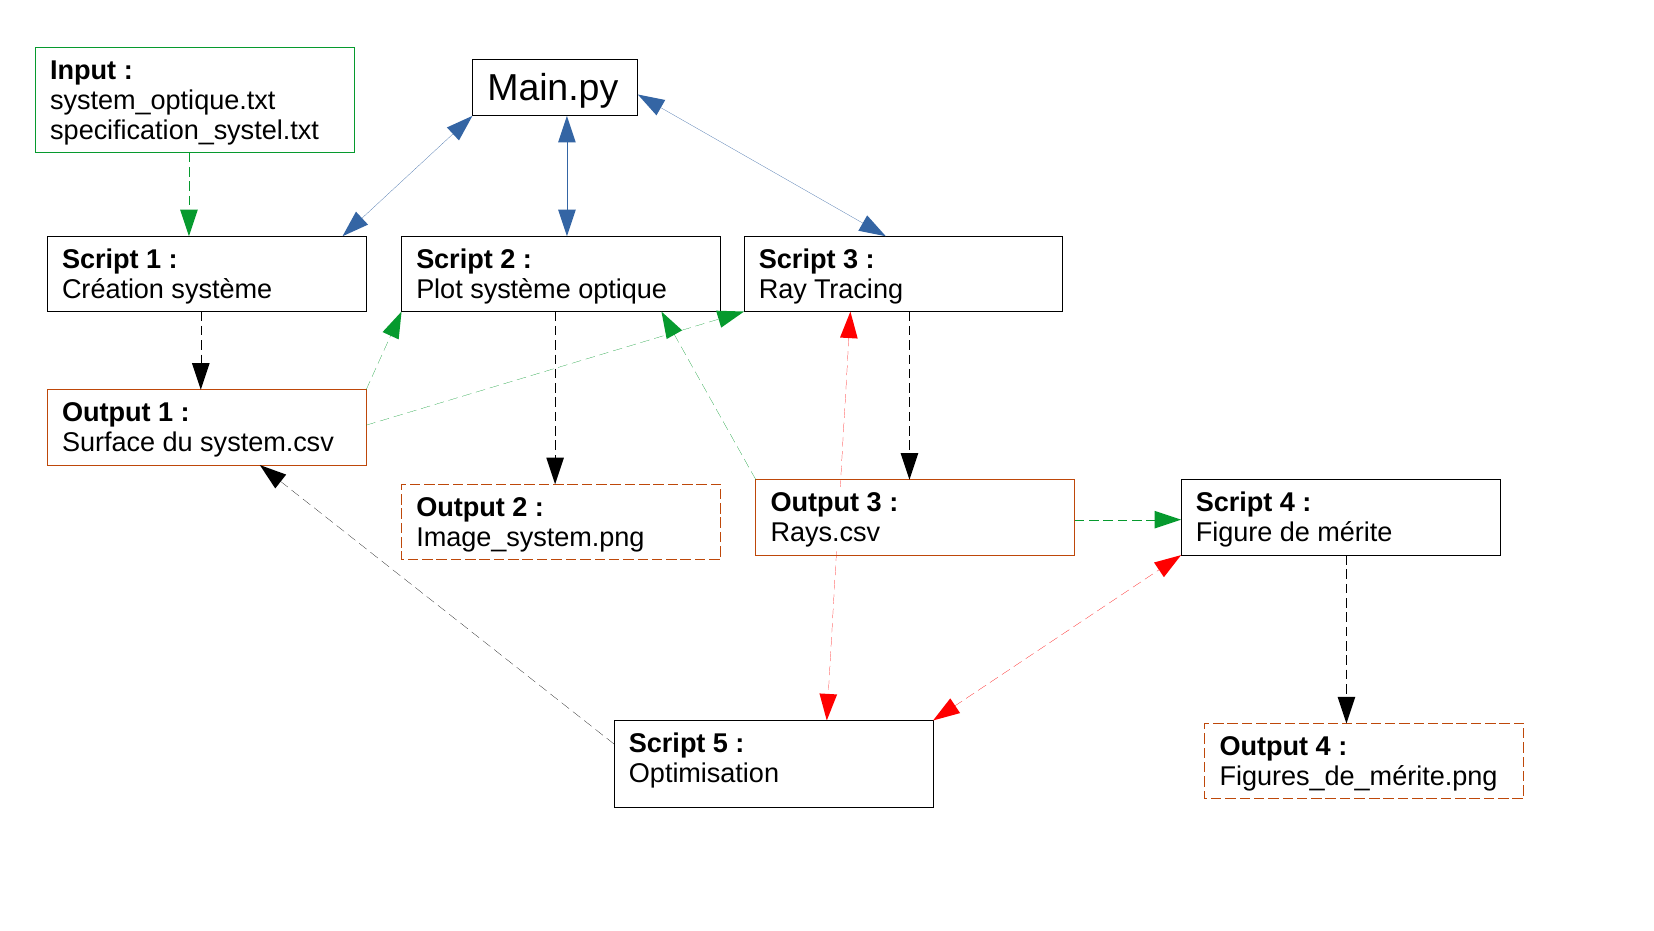

Input :
system_optique.txt
specification_systel.txt
Main.py
Script 1 :
Création système
Script 2 :
Plot système optique
Script 3 :
Ray Tracing
Output 1 :
Surface du system.csv
Output 3 :
Rays.csv
Script 4 :
Figure de mérite
Output 2 :
Image_system.png
Script 5 :
Optimisation
Output 4 :
Figures_de_mérite.png